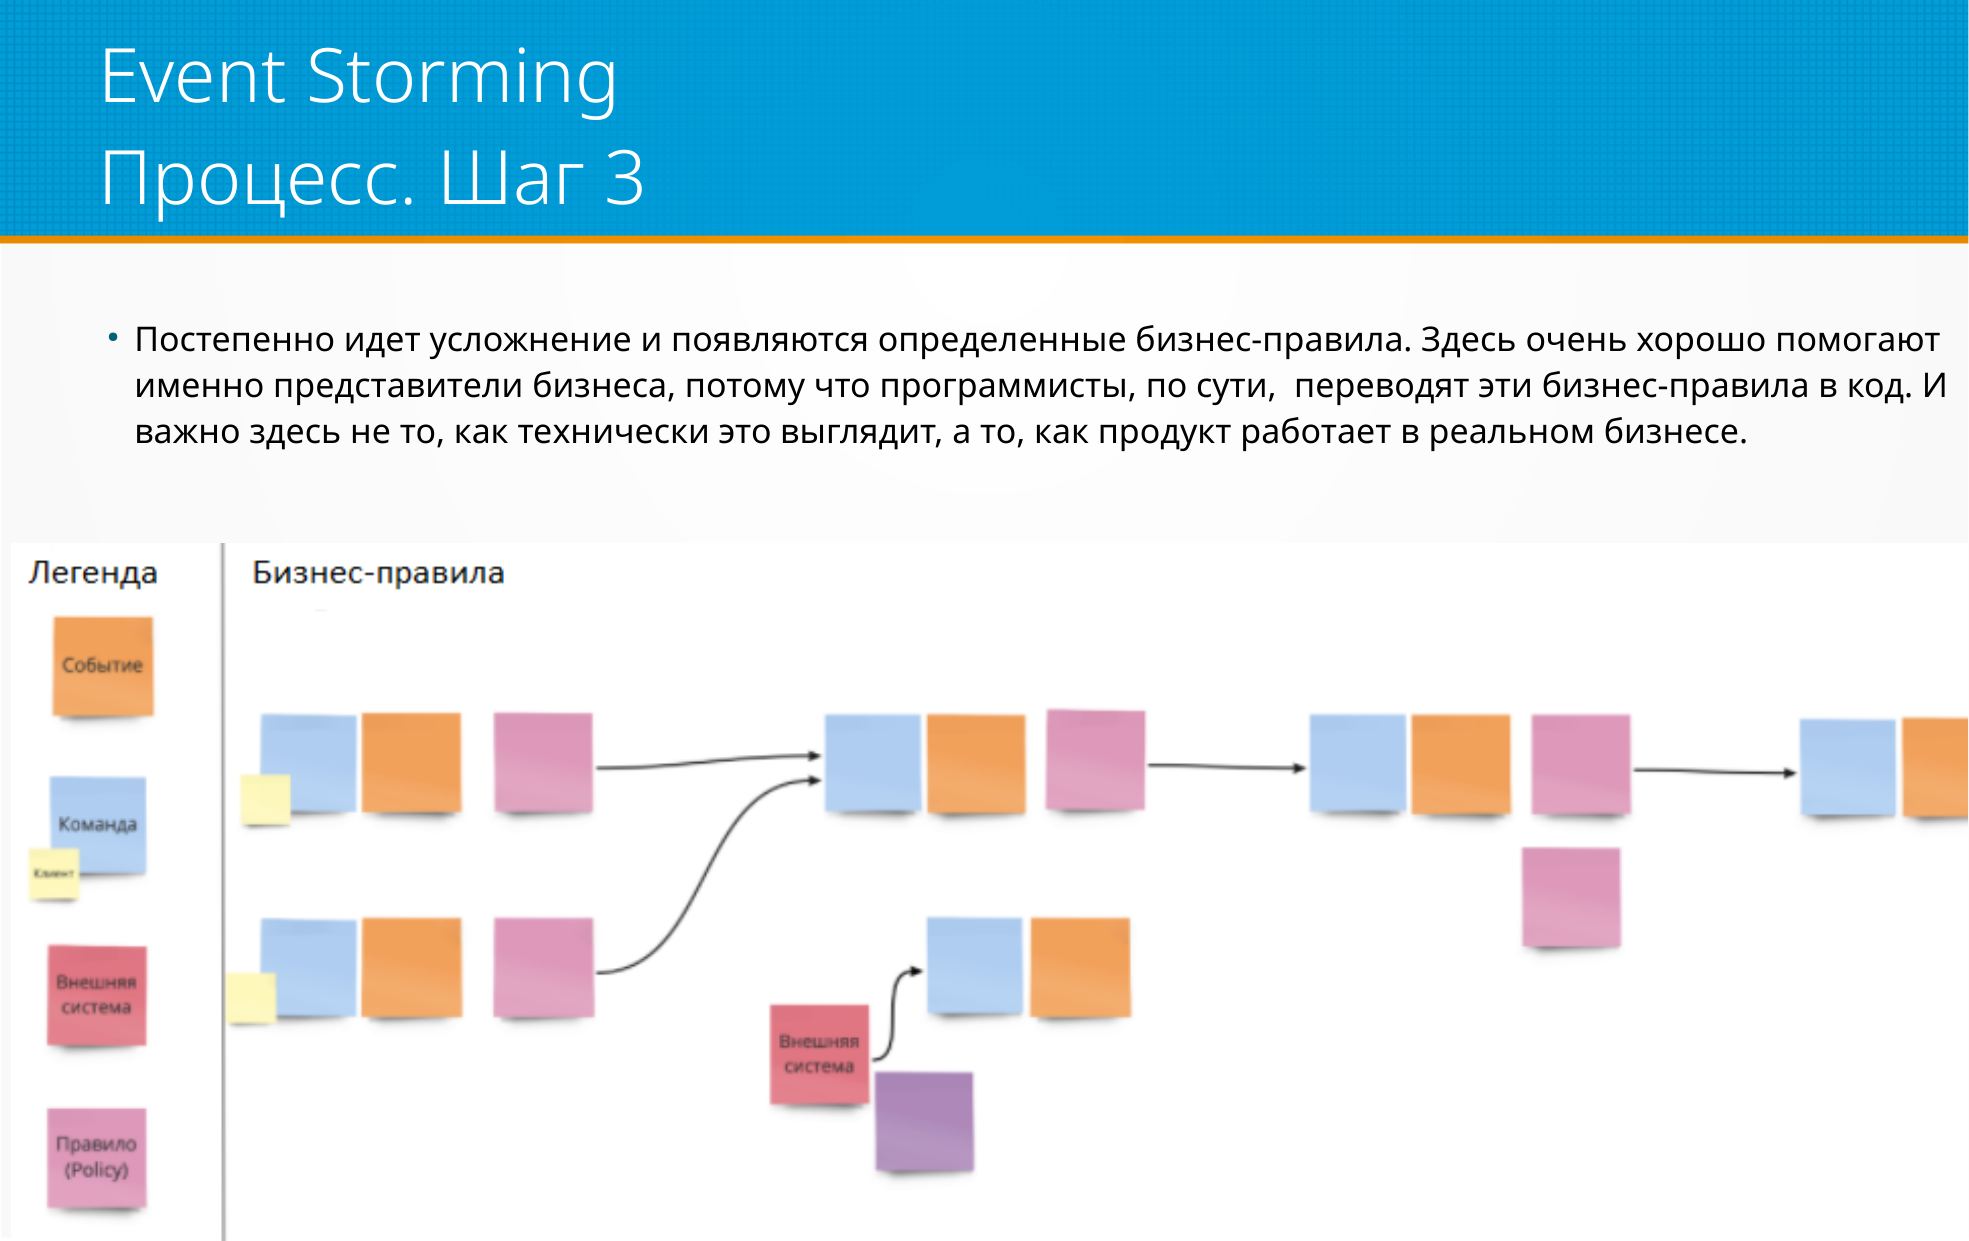

# Event Storming Процесс. Шаг 3
Постепенно идет усложнение и появляются определенные бизнес-правила. Здесь очень хорошо помогают именно представители бизнеса, потому что программисты, по сути, переводят эти бизнес-правила в код. И важно здесь не то, как технически это выглядит, а то, как продукт работает в реальном бизнесе.